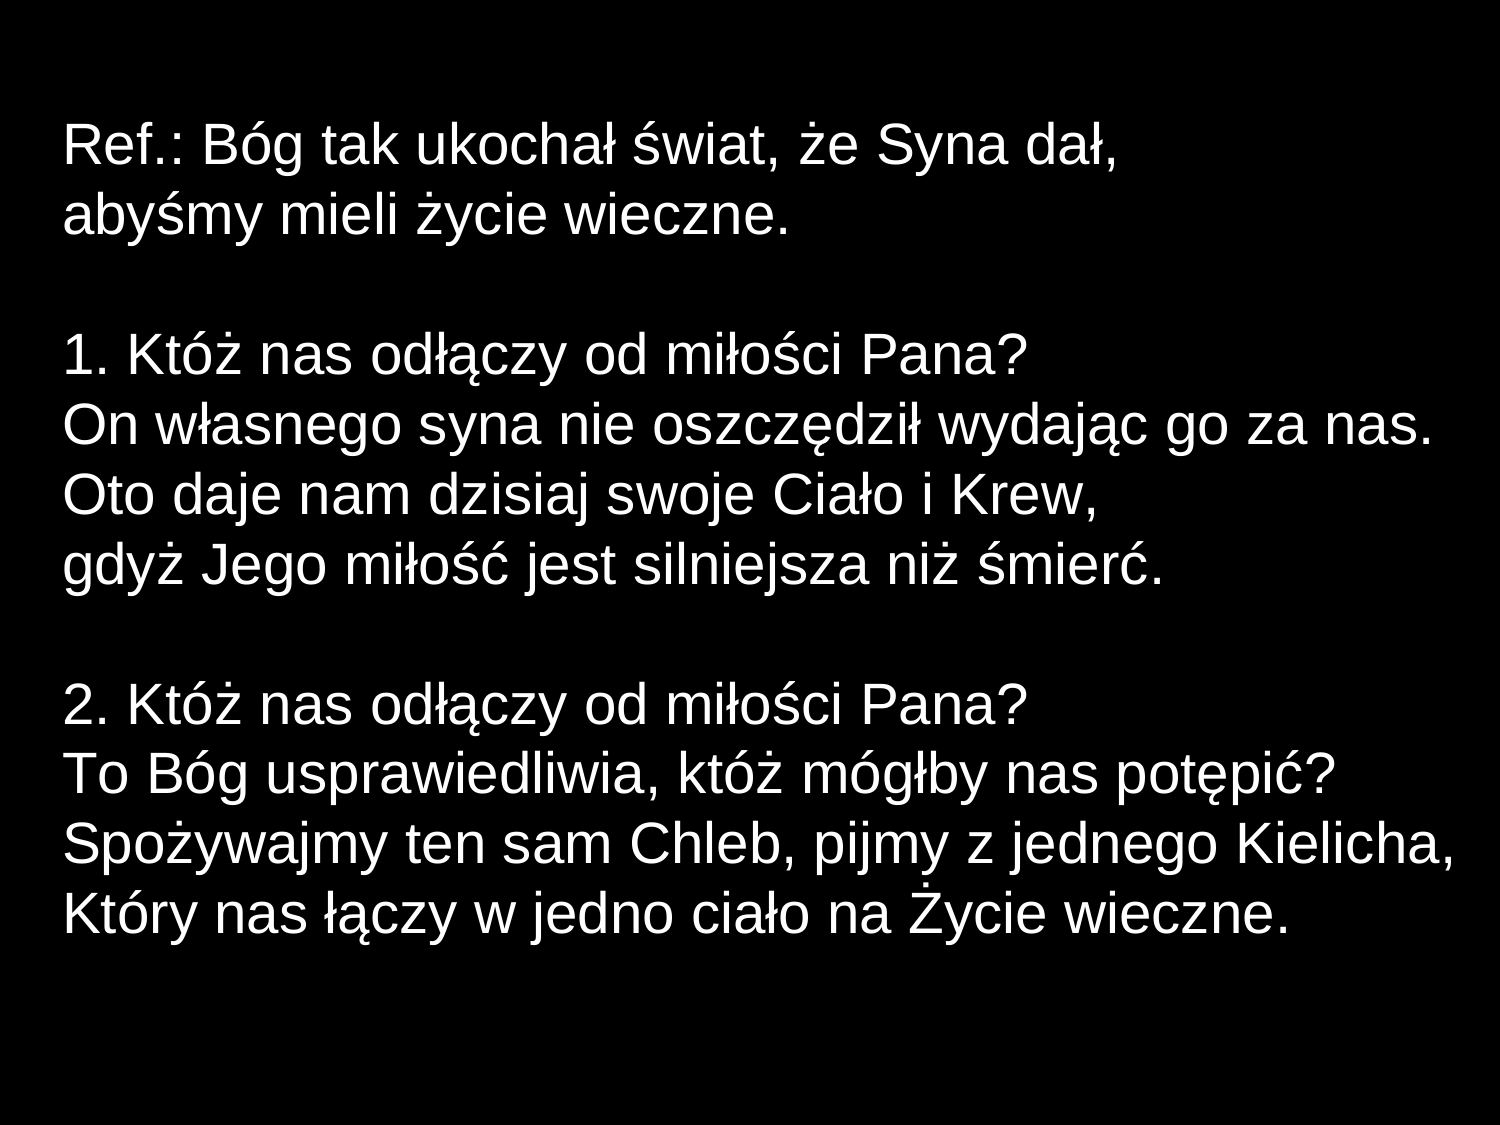

﻿Ref.: Bóg tak ukochał świat, że Syna dał,
abyśmy mieli życie wieczne.
1. Któż nas odłączy od miłości Pana?
On własnego syna nie oszczędził wydając go za nas.
Oto daje nam dzisiaj swoje Ciało i Krew,
gdyż Jego miłość jest silniejsza niż śmierć.
2. Któż nas odłączy od miłości Pana?
To Bóg usprawiedliwia, któż mógłby nas potępić?
Spożywajmy ten sam Chleb, pijmy z jednego Kielicha,
Który nas łączy w jedno ciało na Życie wieczne.